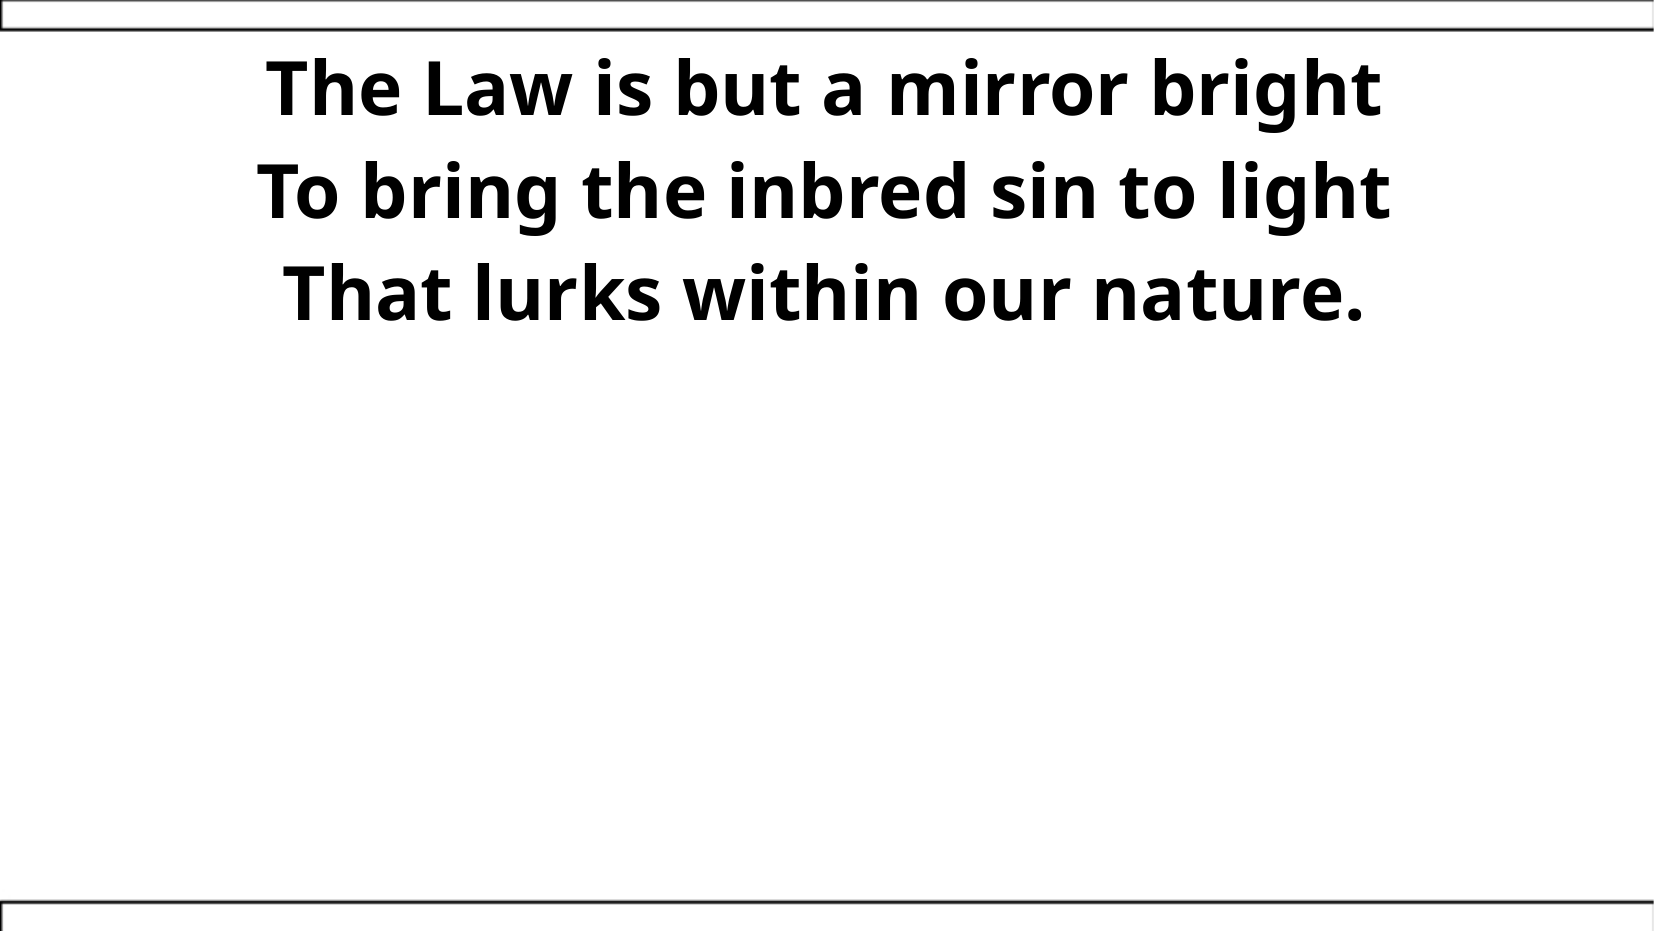

The Law is but a mirror bright
To bring the inbred sin to light
That lurks within our nature.